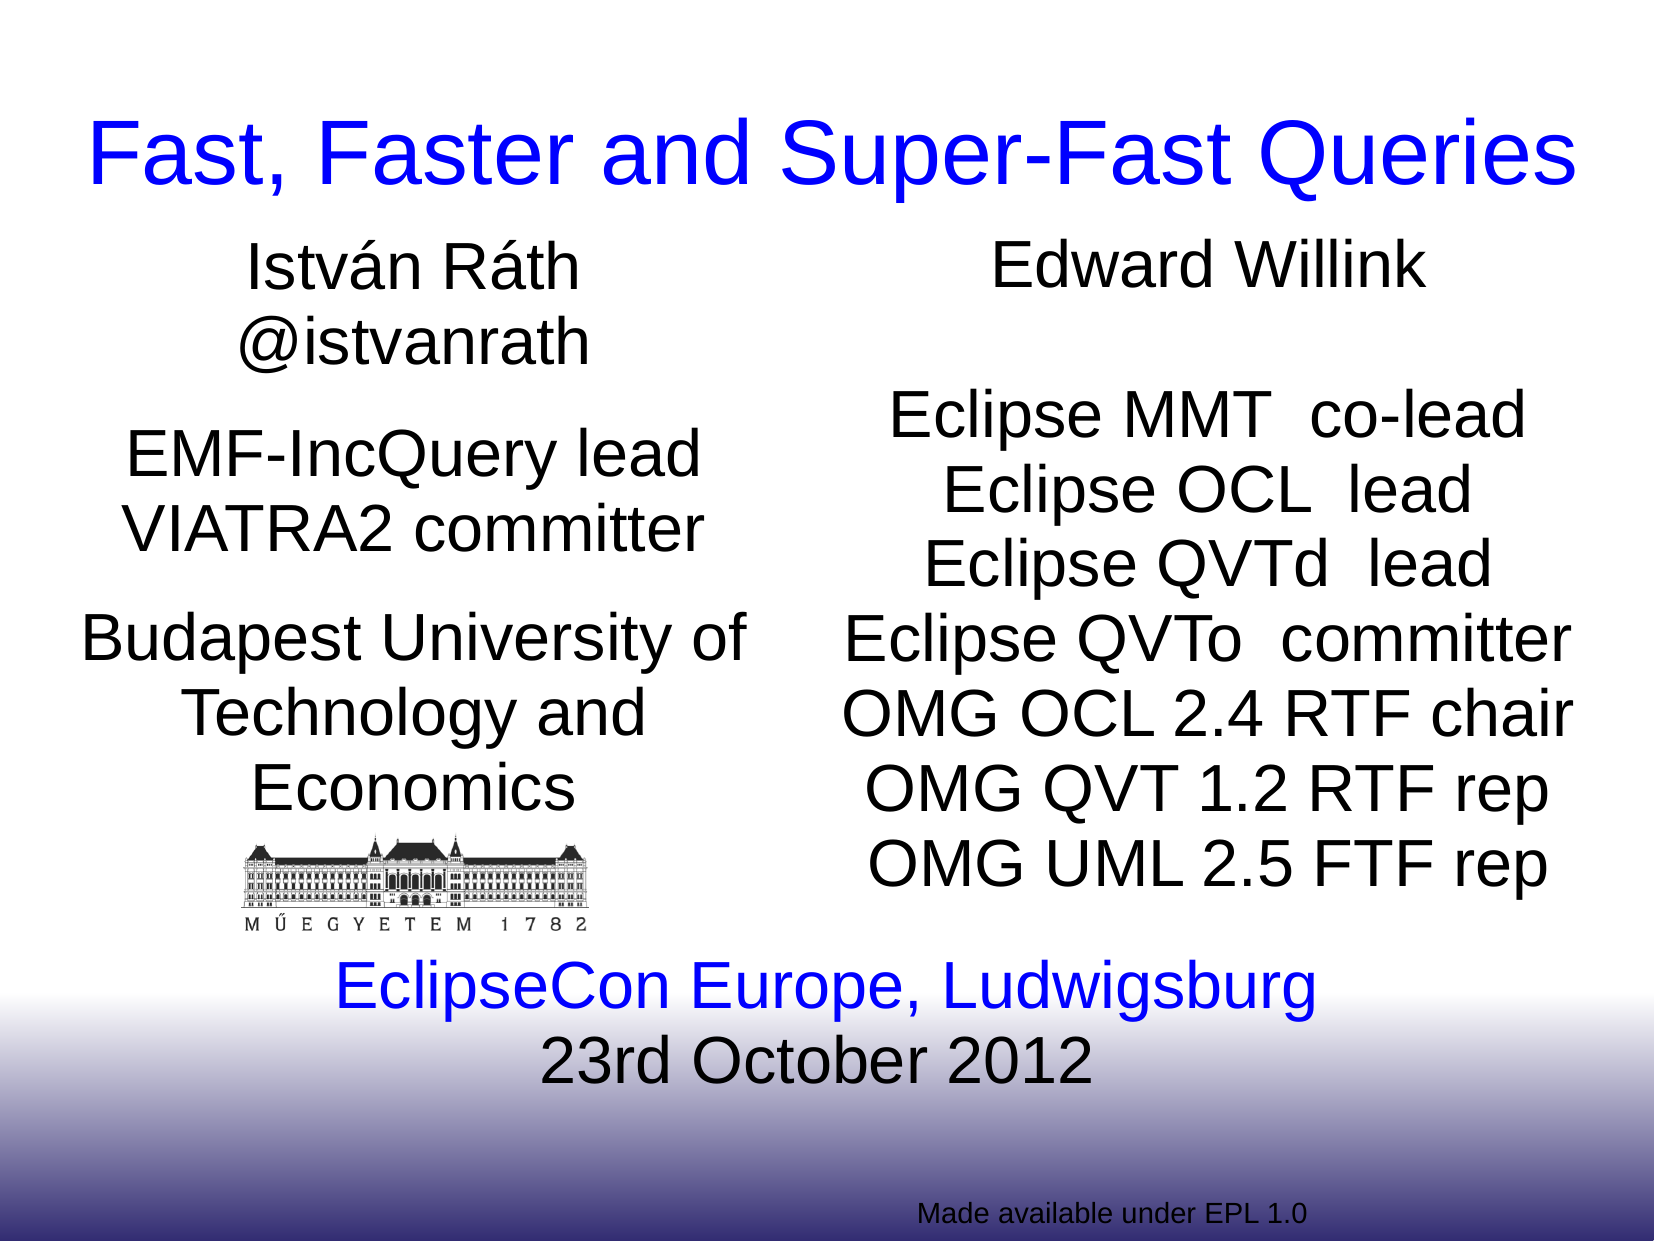

# Fast, Faster and Super-Fast Queries
Edward Willink
Eclipse MMT co-lead
Eclipse OCL lead
Eclipse QVTd lead
Eclipse QVTo committer
OMG OCL 2.4 RTF chair
OMG QVT 1.2 RTF rep
OMG UML 2.5 FTF rep
István Ráth
@istvanrath
EMF-IncQuery lead
VIATRA2 committer
Budapest University of Technology and Economics
EclipseCon Europe, Ludwigsburg
23rd October 2012